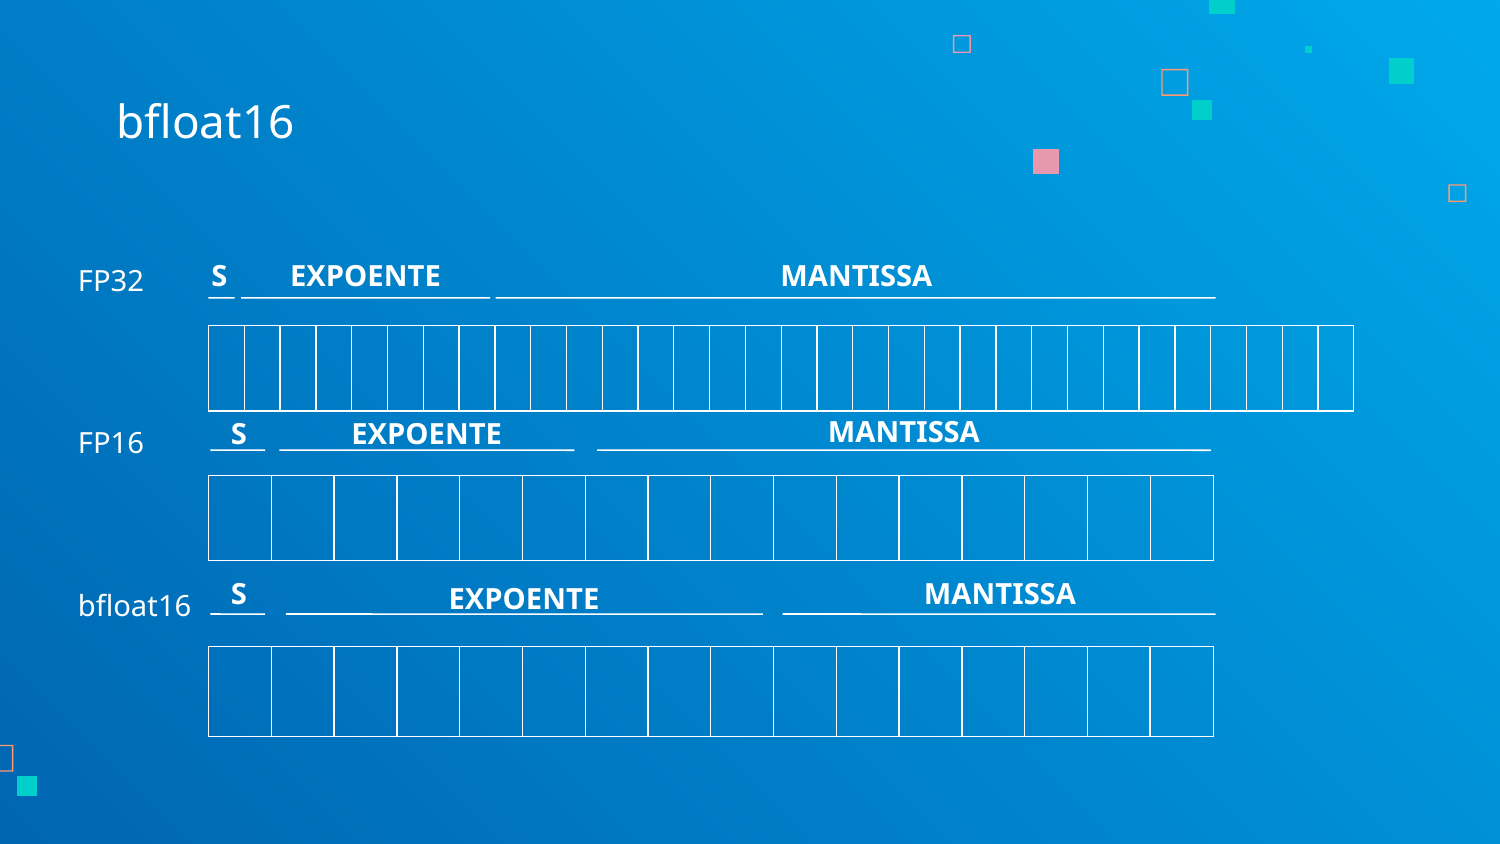

# bfloat16
S
EXPOENTE
MANTISSA
FP32
| | | | | | | | | | | | | | | | | | | | | | | | | | | | | | | | |
| --- | --- | --- | --- | --- | --- | --- | --- | --- | --- | --- | --- | --- | --- | --- | --- | --- | --- | --- | --- | --- | --- | --- | --- | --- | --- | --- | --- | --- | --- | --- | --- |
MANTISSA
S
EXPOENTE
FP16
| | | | | | | | | | | | | | | | |
| --- | --- | --- | --- | --- | --- | --- | --- | --- | --- | --- | --- | --- | --- | --- | --- |
S
MANTISSA
EXPOENTE
bfloat16
| | | | | | | | | | | | | | | | |
| --- | --- | --- | --- | --- | --- | --- | --- | --- | --- | --- | --- | --- | --- | --- | --- |